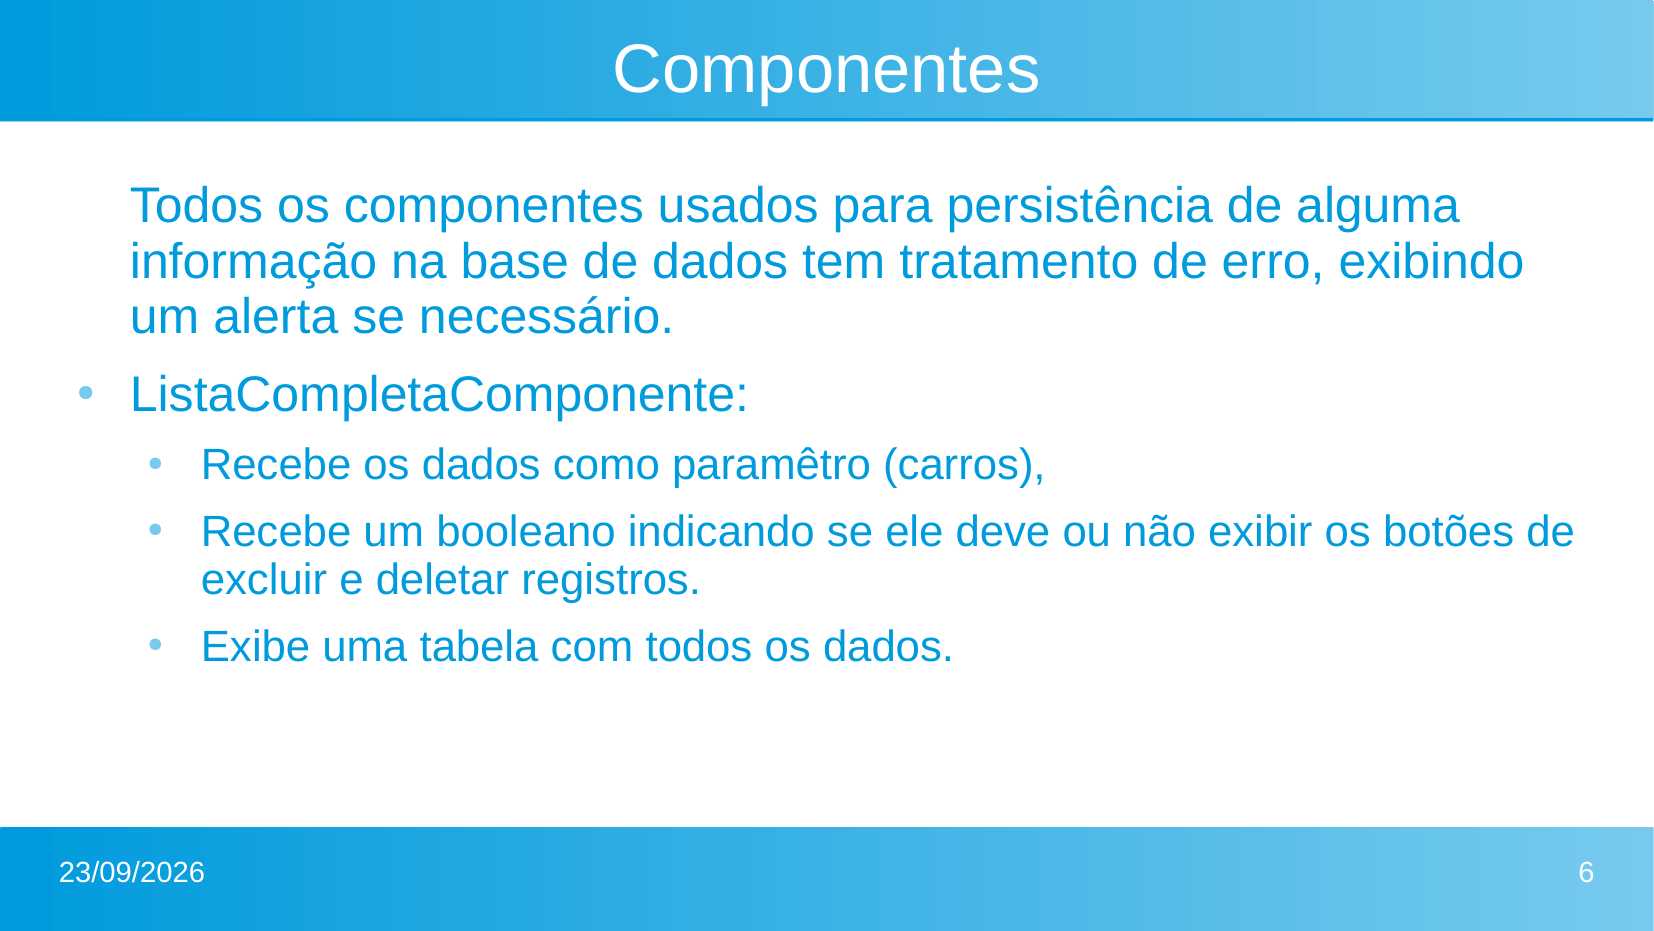

# Componentes
Todos os componentes usados para persistência de alguma informação na base de dados tem tratamento de erro, exibindo um alerta se necessário.
ListaCompletaComponente:
Recebe os dados como paramêtro (carros),
Recebe um booleano indicando se ele deve ou não exibir os botões de excluir e deletar registros.
Exibe uma tabela com todos os dados.
6